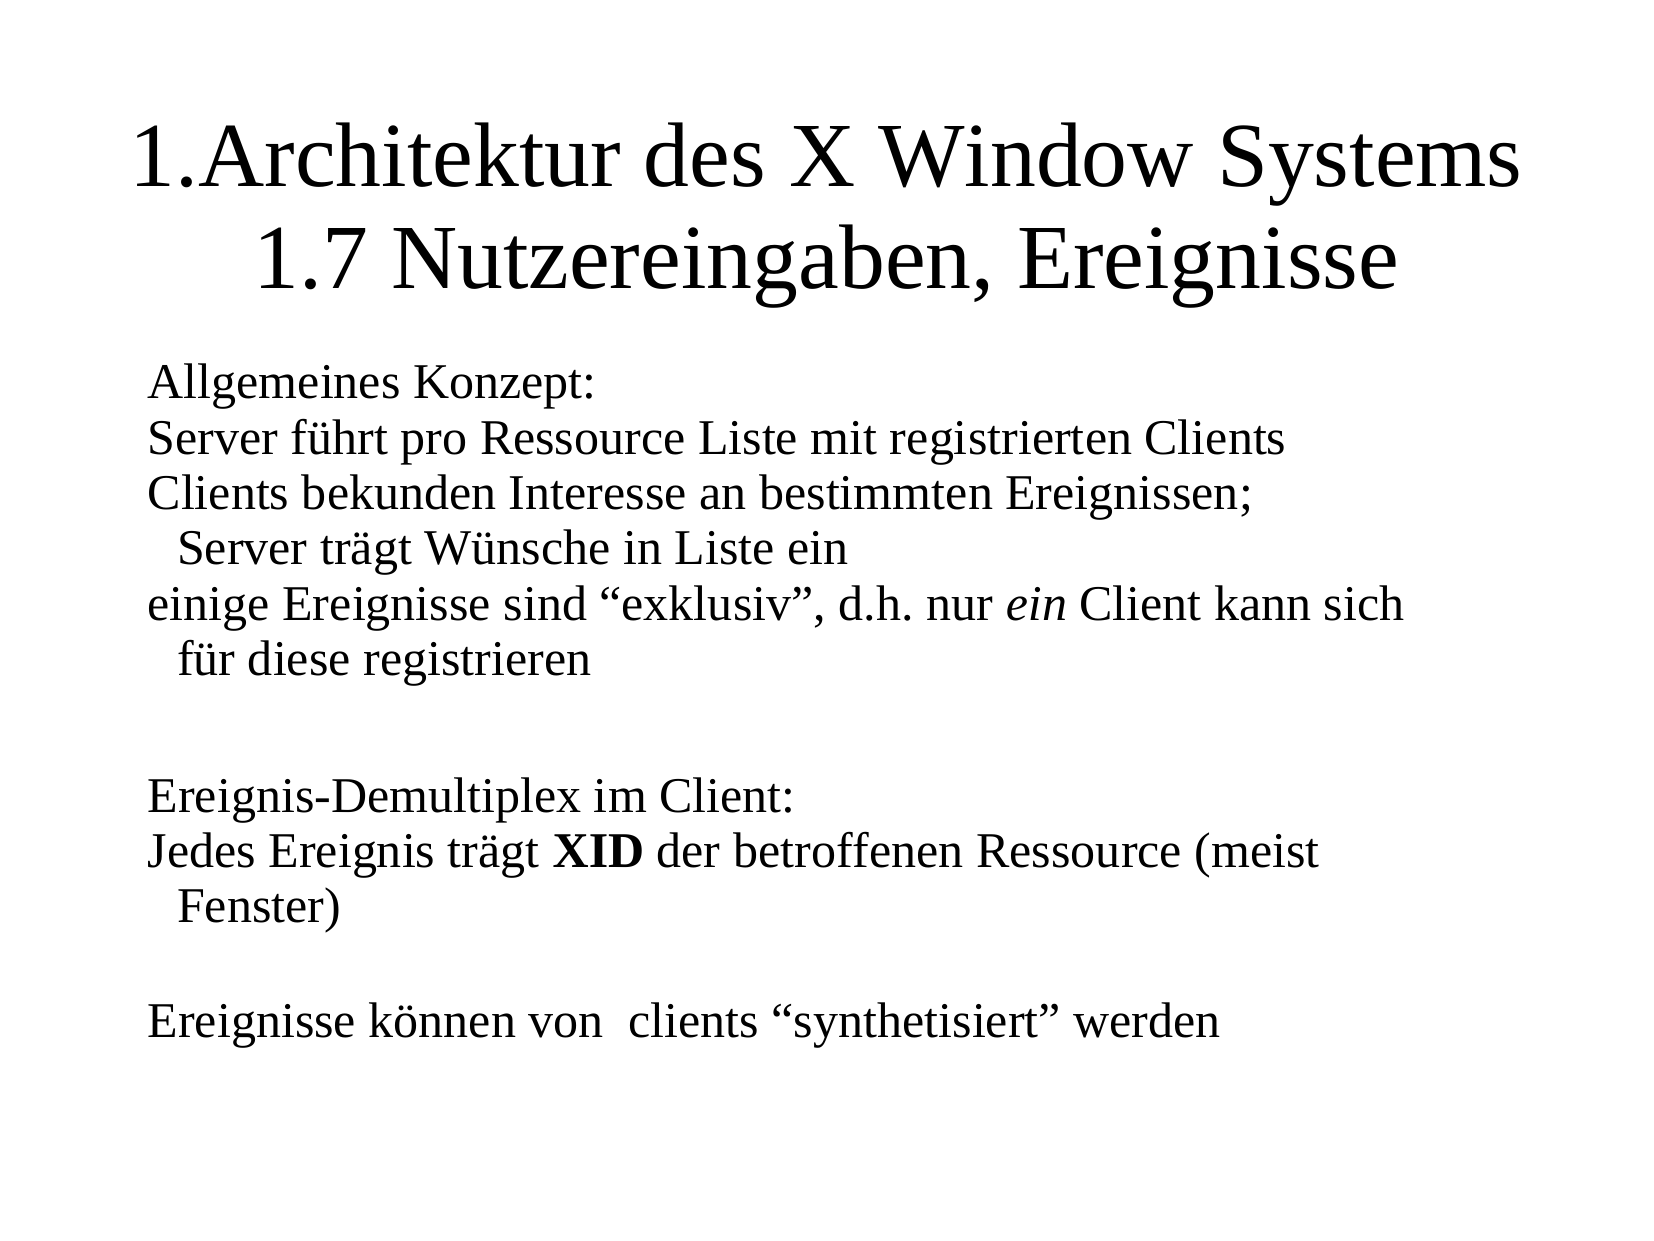

# 1.Architektur des X Window Systems 1.7 Nutzereingaben, Ereignisse
Allgemeines Konzept:
Server führt pro Ressource Liste mit registrierten Clients
Clients bekunden Interesse an bestimmten Ereignissen;
Server trägt Wünsche in Liste ein
einige Ereignisse sind “exklusiv”, d.h. nur ein Client kann sich für diese registrieren
Ereignis-Demultiplex im Client:
Jedes Ereignis trägt XID der betroffenen Ressource (meist Fenster)
Ereignisse können von clients “synthetisiert” werden